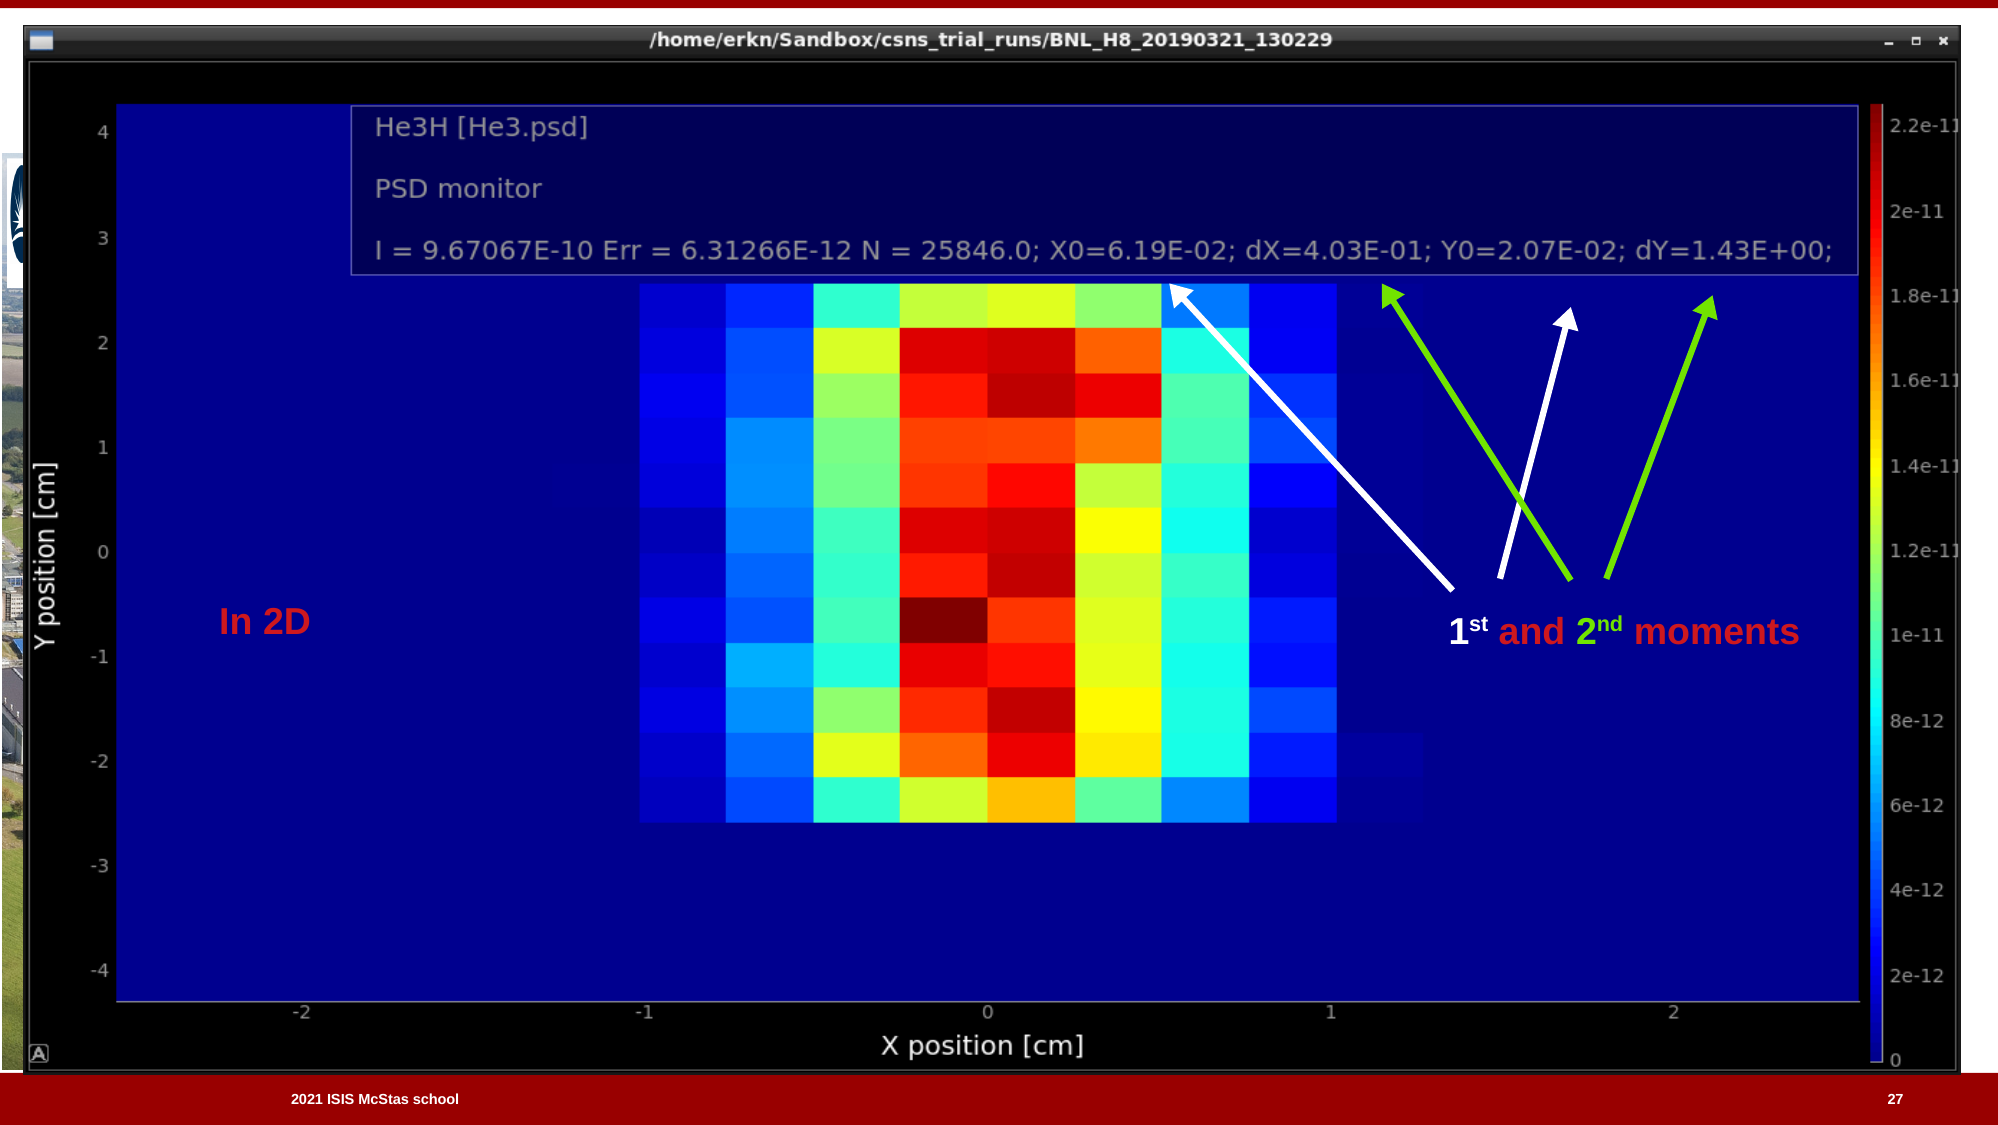

# Monitors: Quick examples
In 2D
1st and 2nd moments